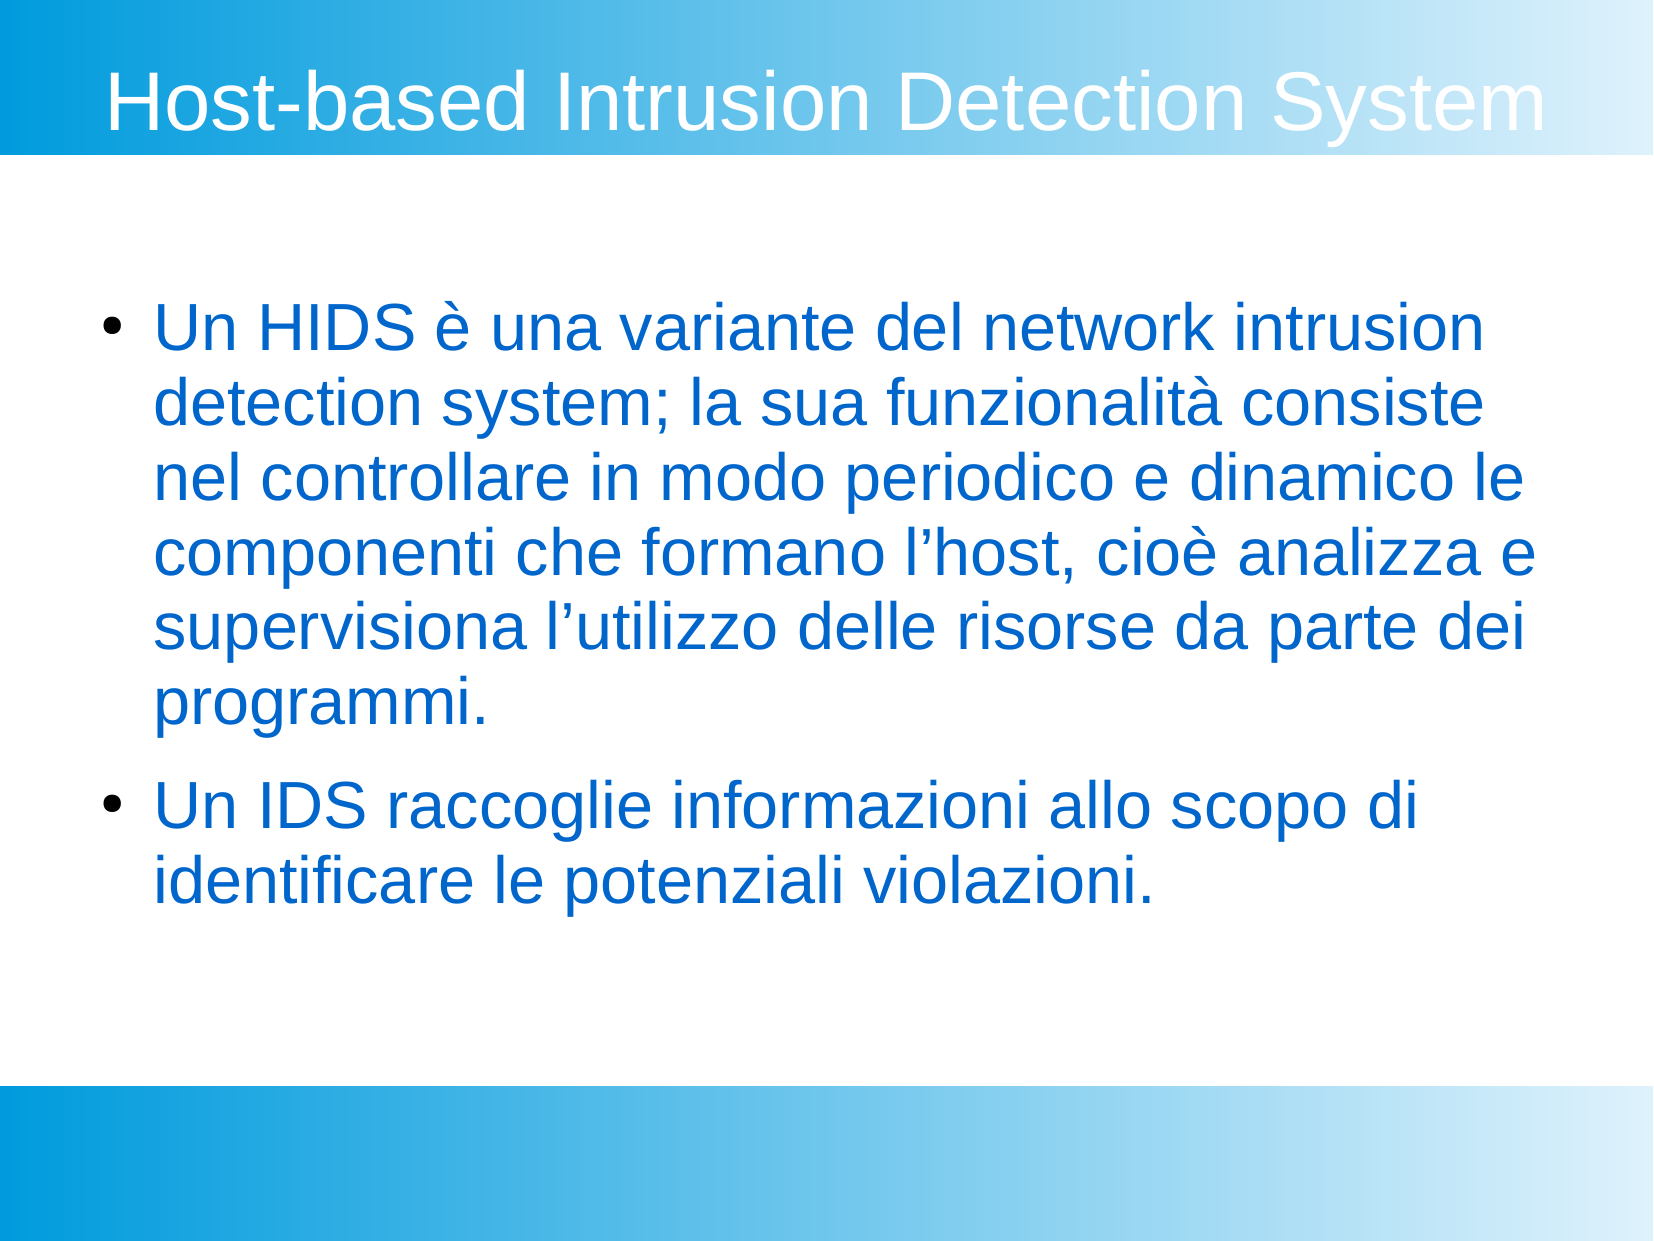

# Host-based Intrusion Detection System
Un HIDS è una variante del network intrusion detection system; la sua funzionalità consiste nel controllare in modo periodico e dinamico le componenti che formano l’host, cioè analizza e supervisiona l’utilizzo delle risorse da parte dei programmi.
Un IDS raccoglie informazioni allo scopo di identificare le potenziali violazioni.